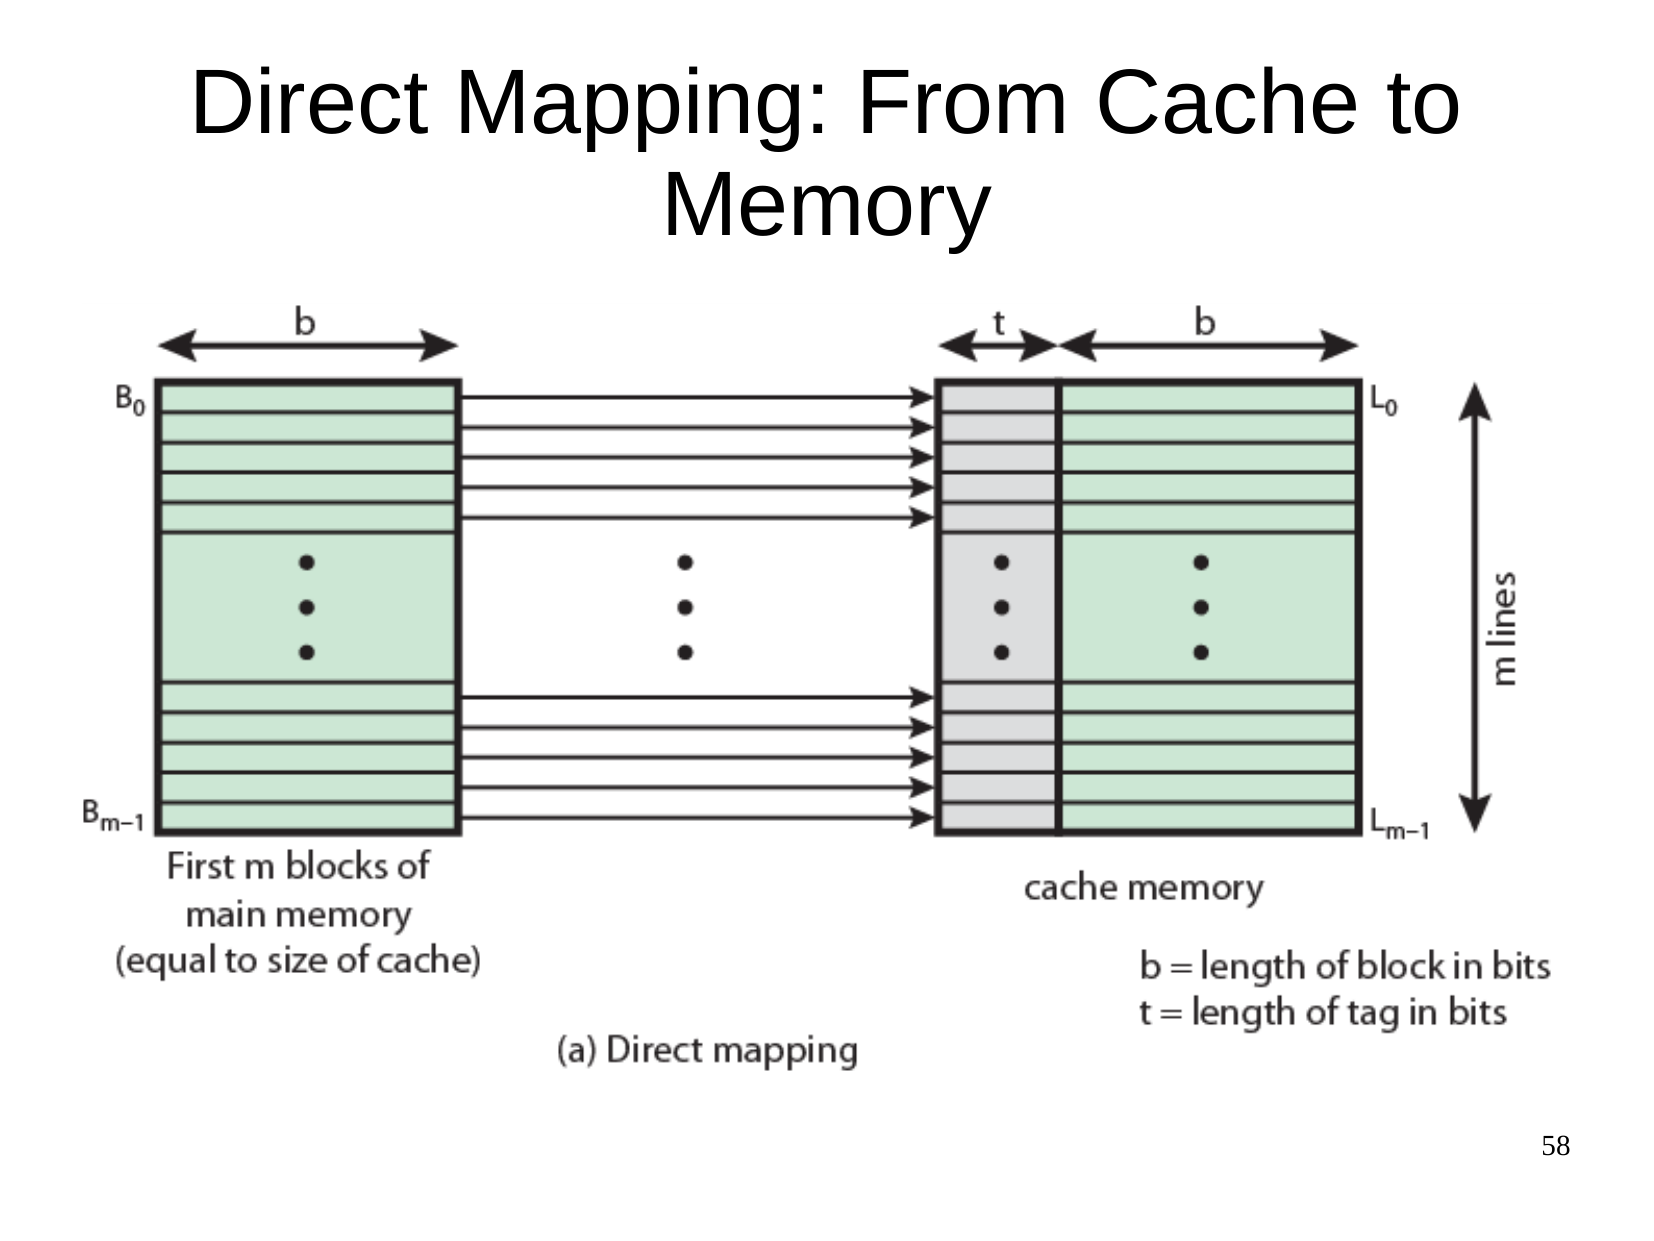

# Direct Mapping: From Cache to Memory
58